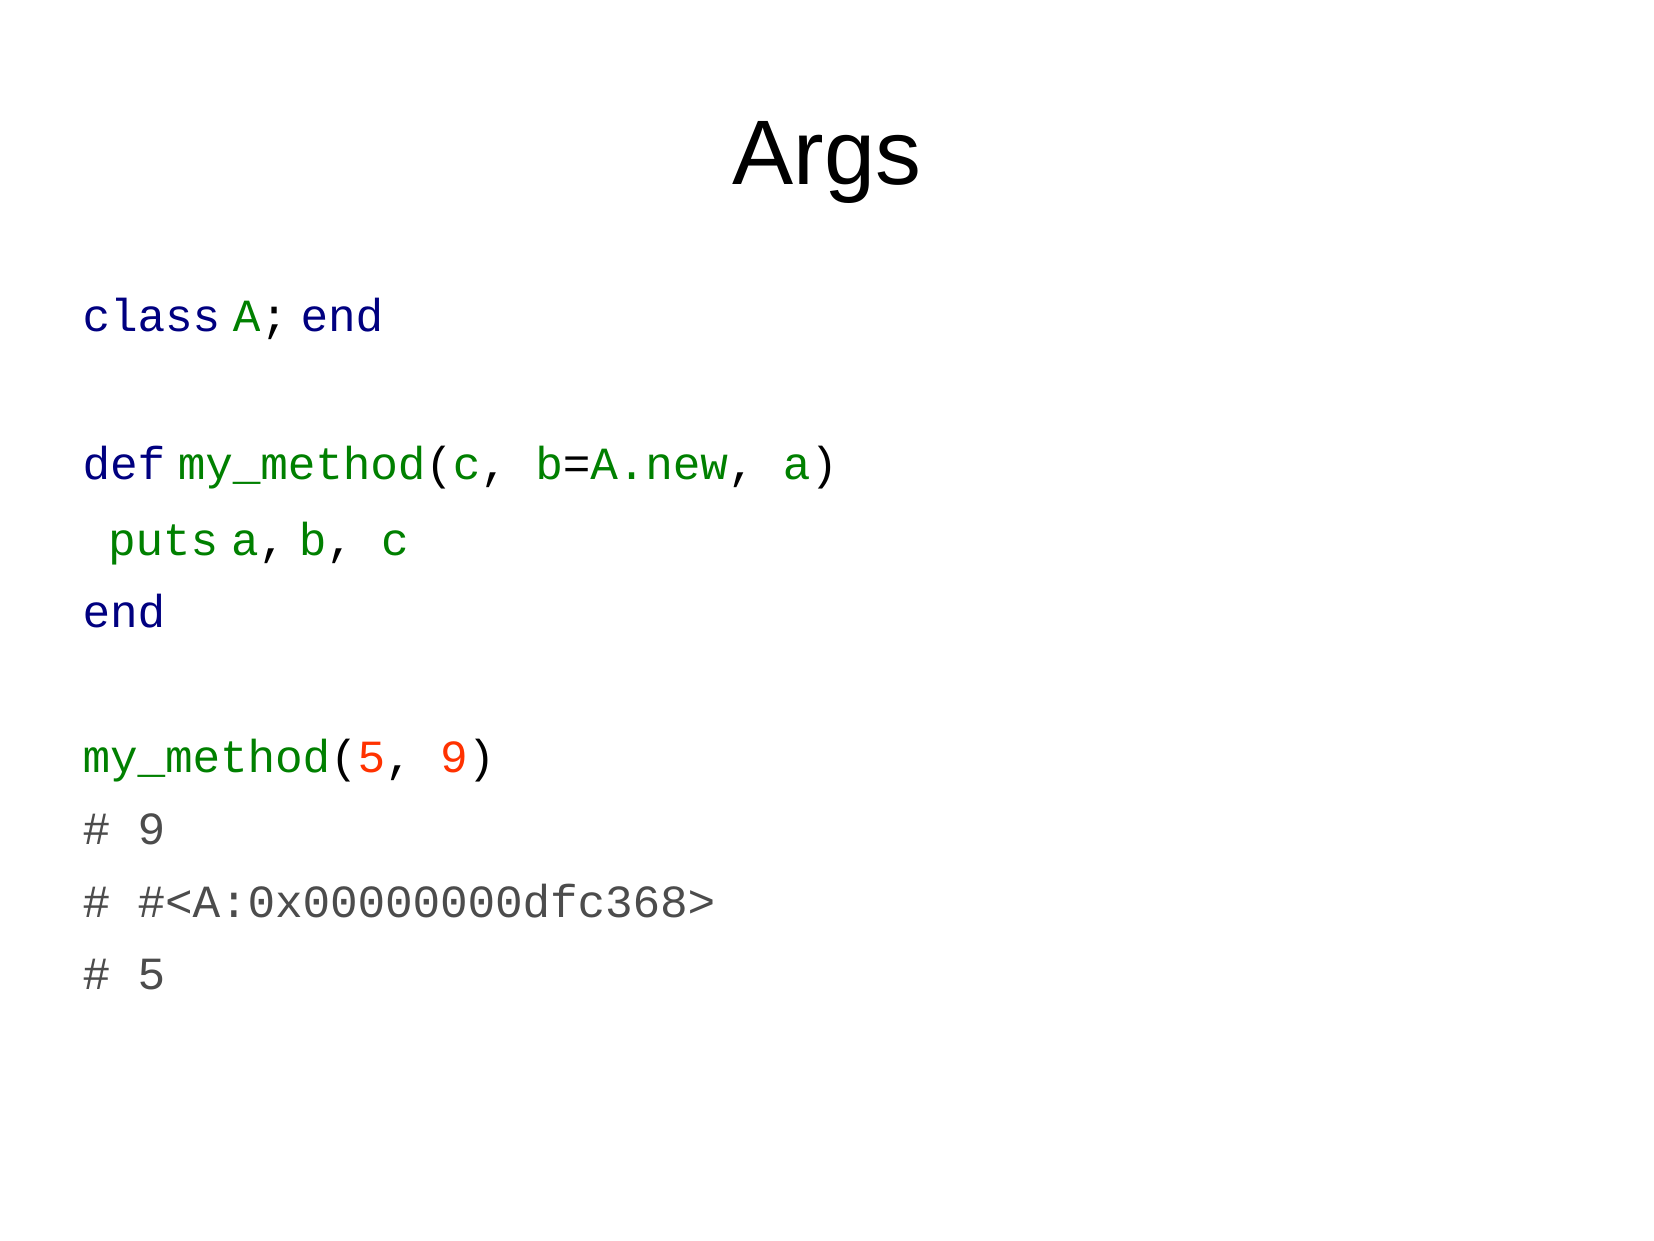

# Args
class A; end
def my_method(c, b=A.new, a)
 puts a, b, c
end
my_method(5, 9)
# 9
# #<A:0x00000000dfc368>
# 5